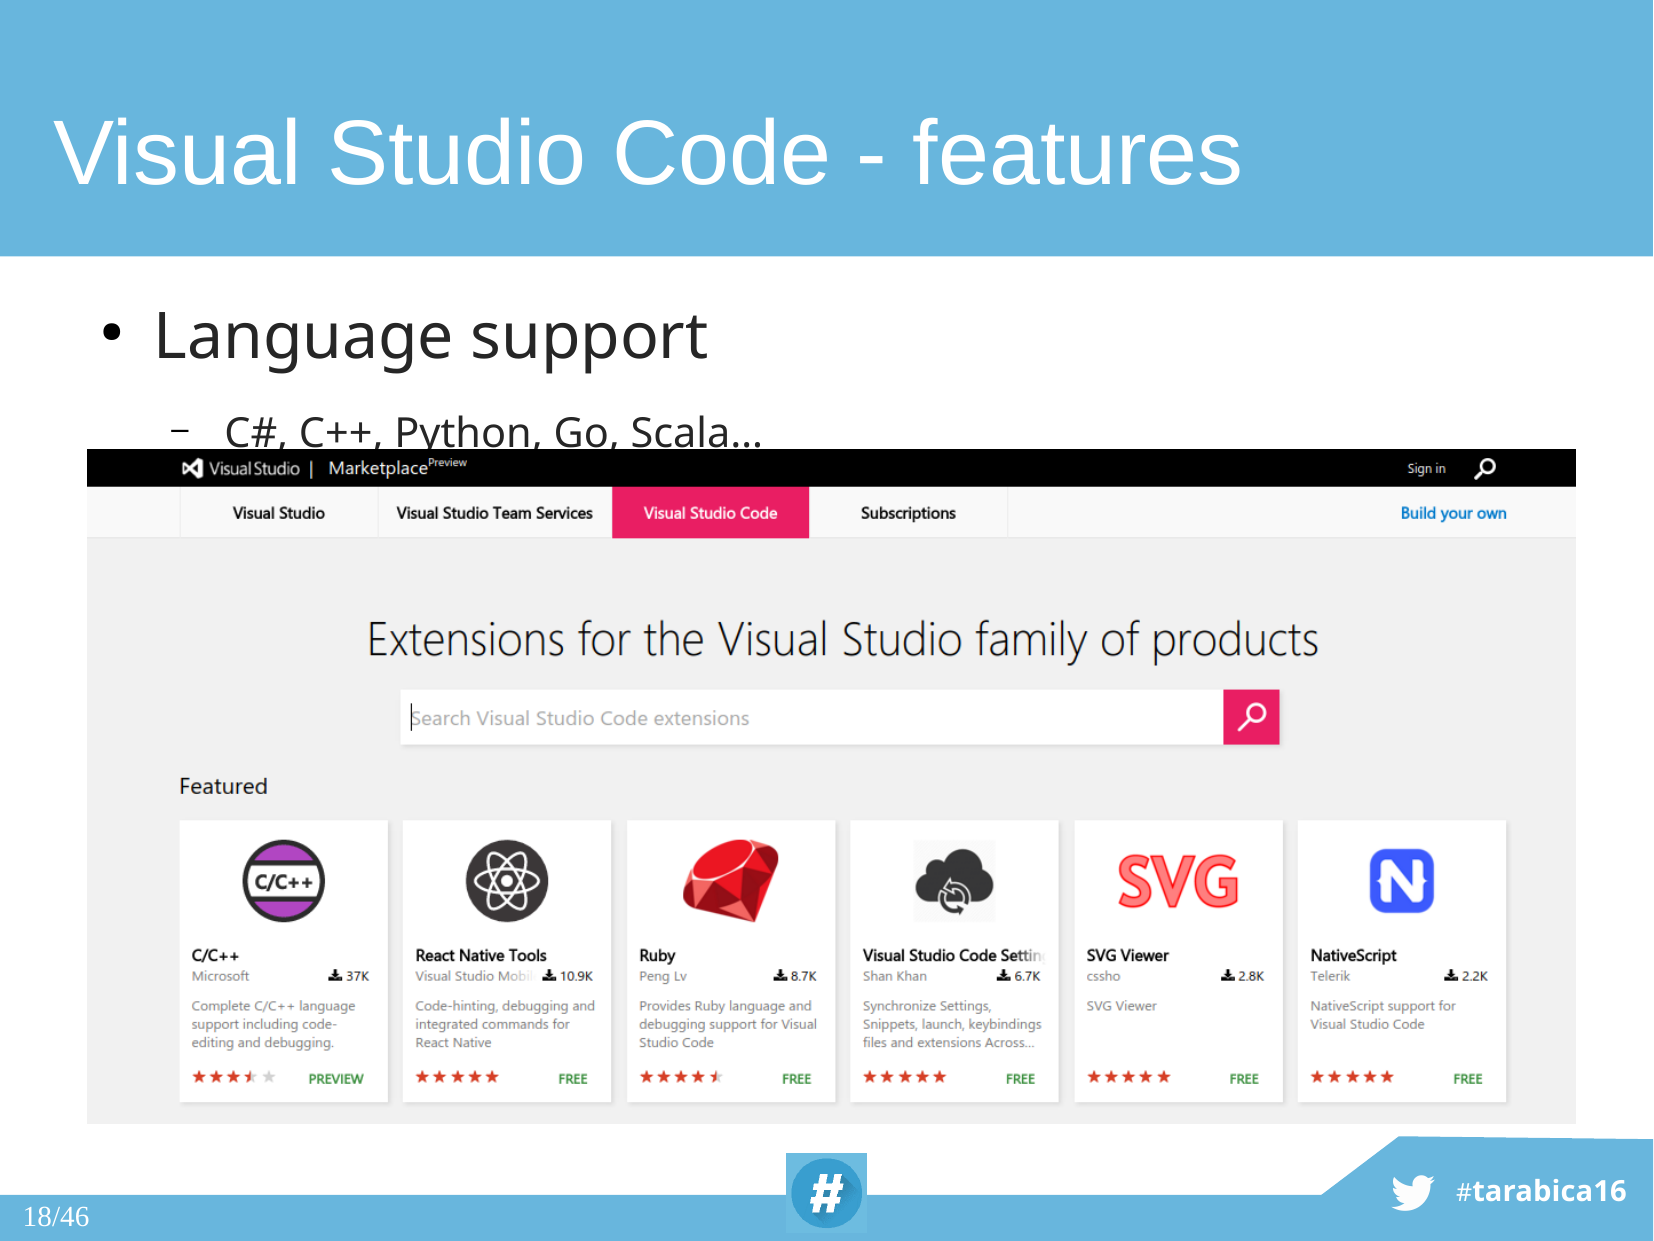

# Visual Studio Code - features
Language support
C#, C++, Python, Go, Scala…
18